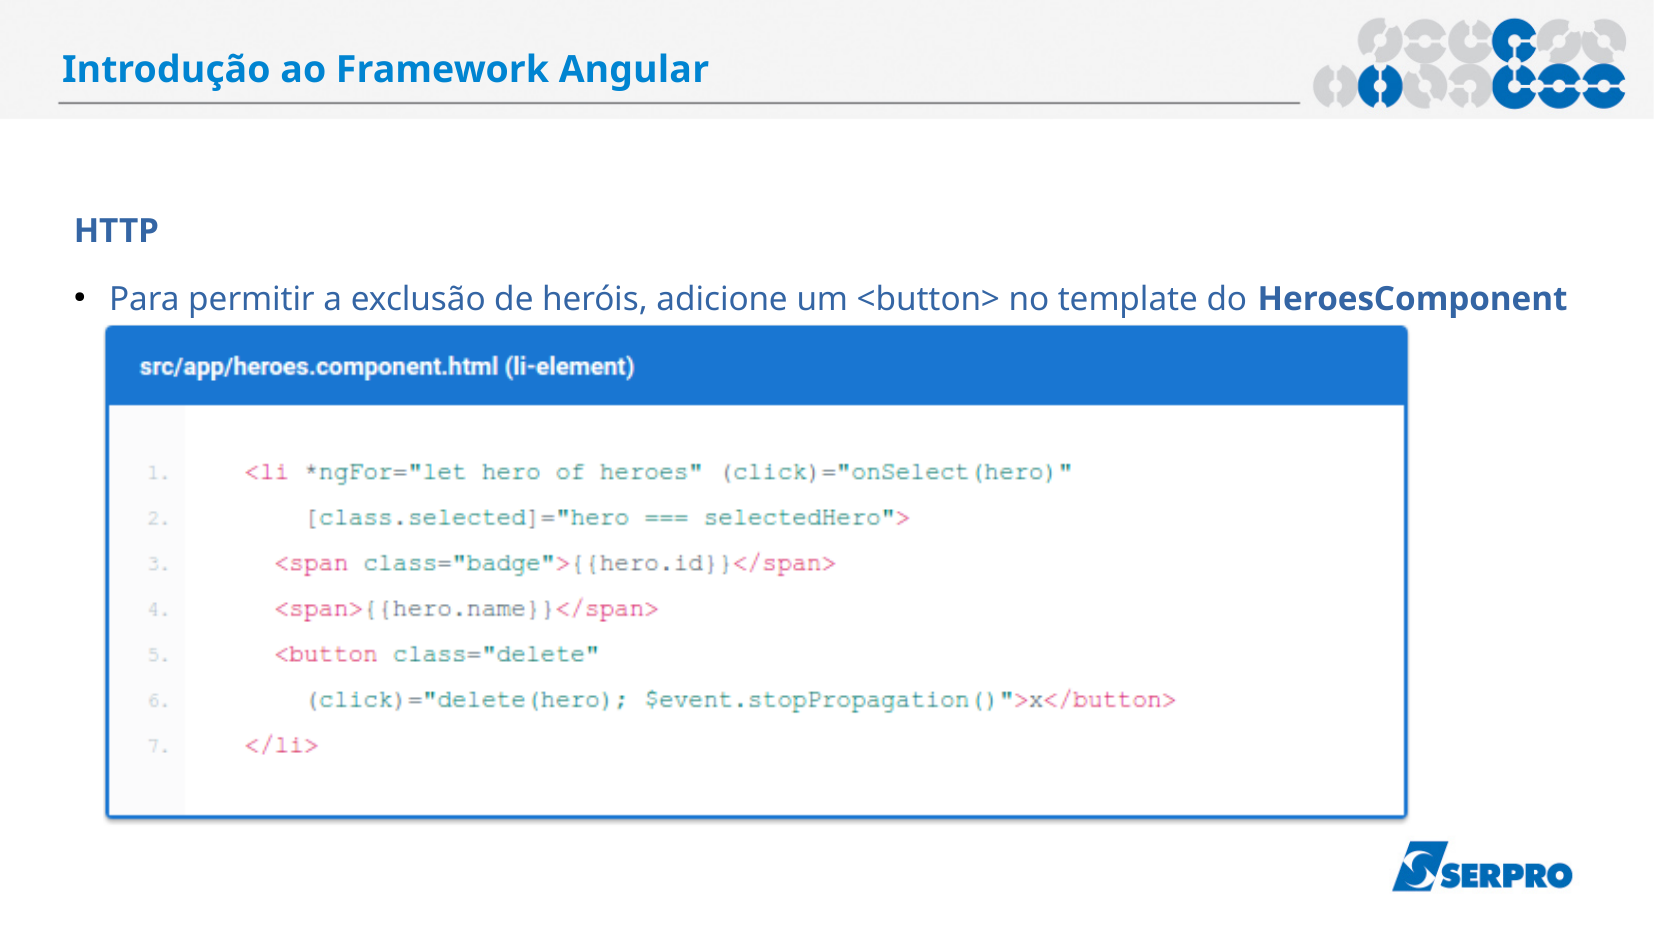

Introdução ao Framework Angular
HTTP
Para permitir a exclusão de heróis, adicione um <button> no template do HeroesComponent